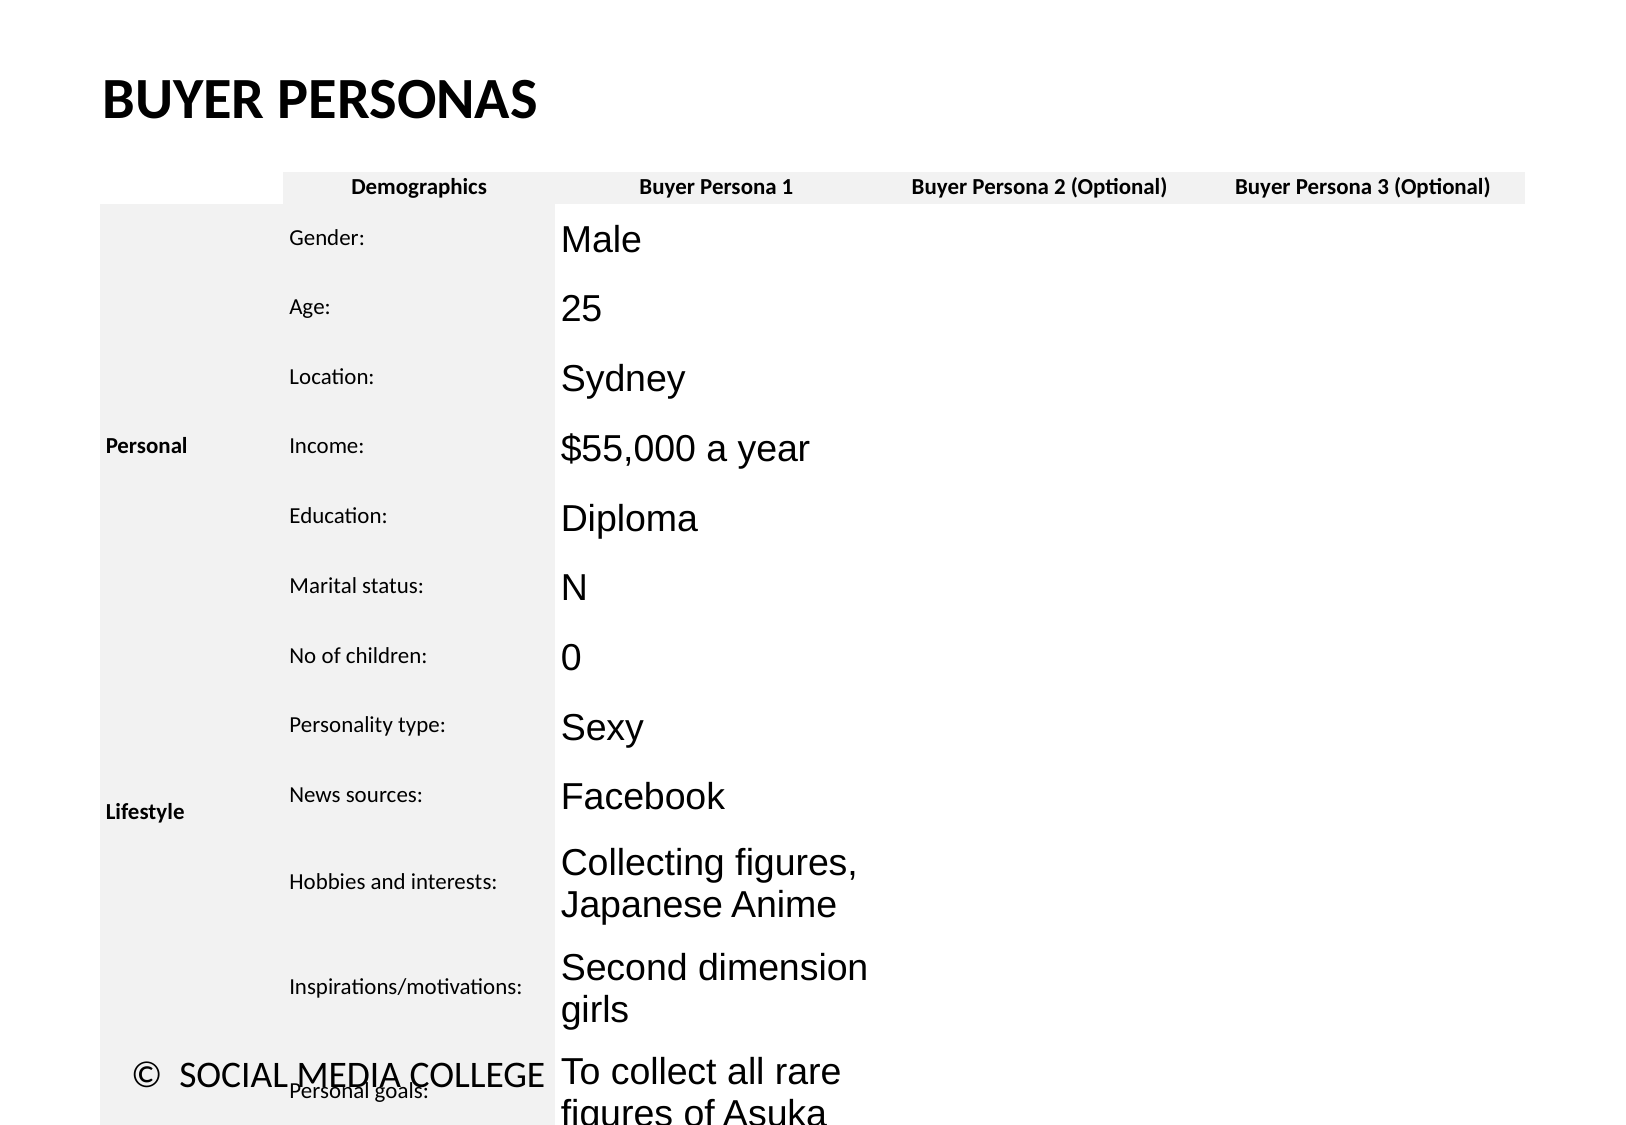

BUYER PERSONAS
| | Demographics | Buyer Persona 1 | Buyer Persona 2 (Optional) | Buyer Persona 3 (Optional) |
| --- | --- | --- | --- | --- |
| Personal | Gender: | Male | | |
| | Age: | 25 | | |
| | Location: | Sydney | | |
| | Income: | $55,000 a year | | |
| | Education: | Diploma | | |
| | Marital status: | N | | |
| | No of children: | 0 | | |
| Lifestyle | Personality type: | Sexy | | |
| | News sources: | Facebook | | |
| | Hobbies and interests: | Collecting figures, Japanese Anime | | |
| Preferences | Inspirations/motivations: | Second dimension girls | | |
| | Personal goals: | To collect all rare figures of Asuka | | |
| | Passions: | Japanese Anime | | |
| | Values: | Rare figures | | |
| | Objections/dislikes: | Exercise | | |
| Occupation | Occupation: | Cook | | |
| | Time in current role: | Full-time | | |
| | Seniority of role: | Junior | | |
| | Company size: | | | |
| | Industry: | | | |
| | Career goals: | | | |
| Online Activity | Frequency: | | | |
| | Device: | | | |
| | Activities: | | | |
| Social Media Networks | Networks used: | | | |
| | Favourite network: | | | |
| | Networks disliked: | | | |
| | Content Preferences: | | | |
 © SOCIAL MEDIA COLLEGE